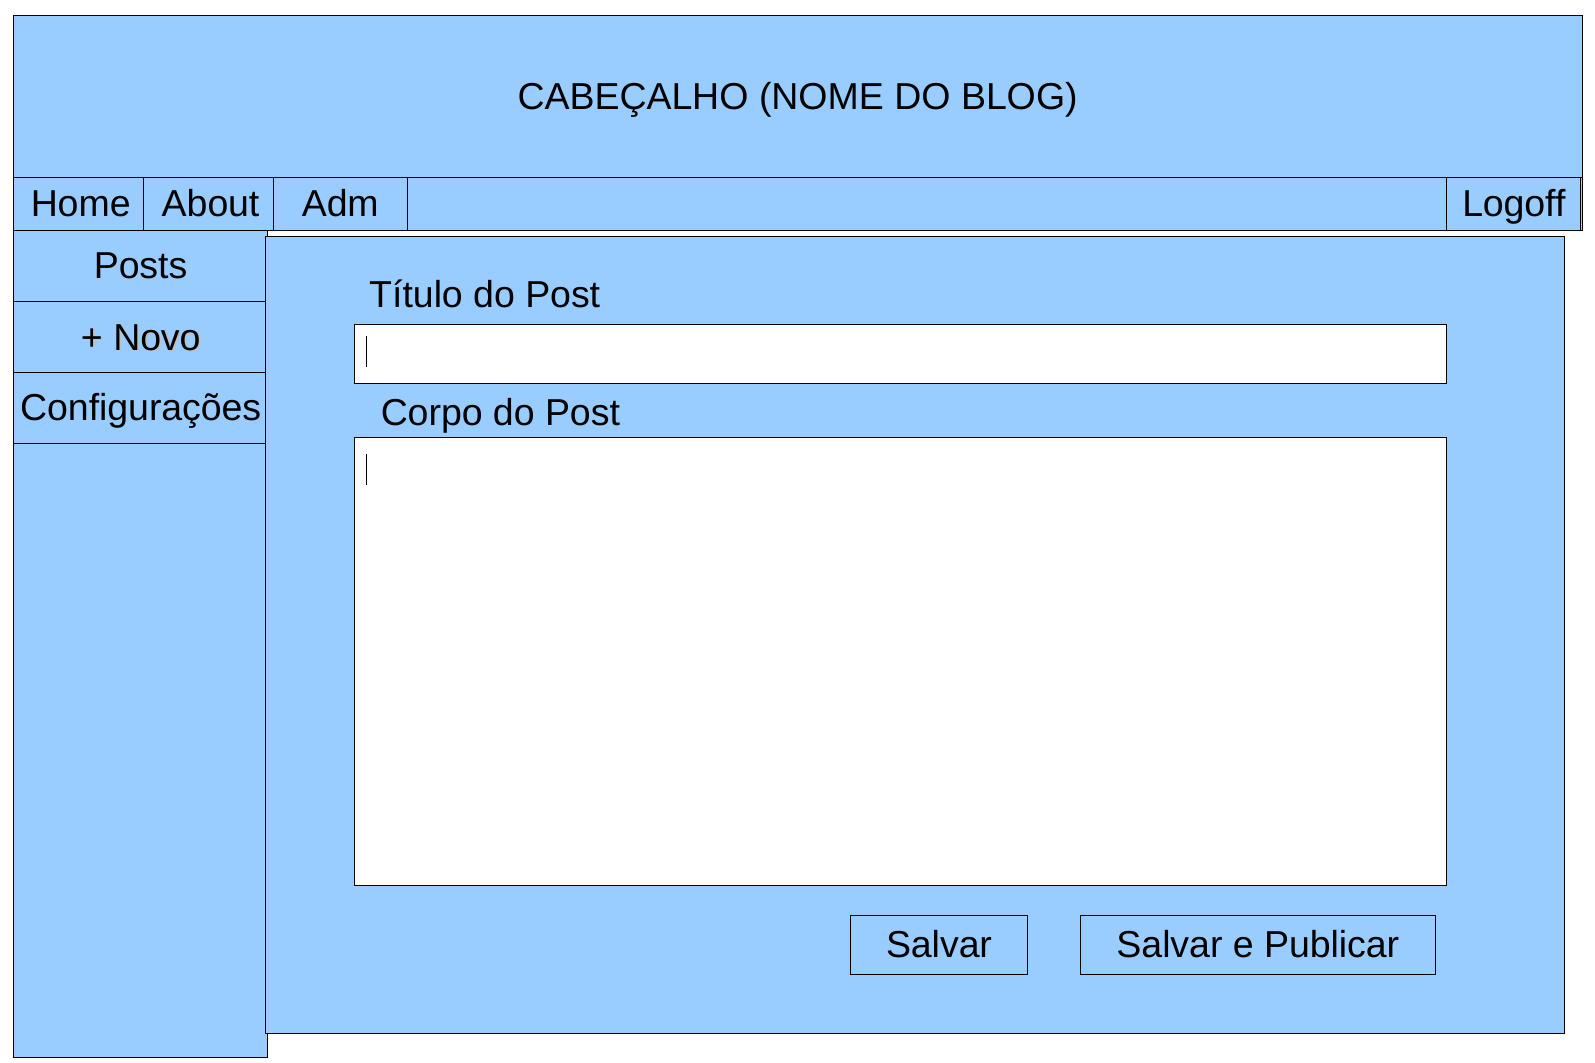

CABEÇALHO (NOME DO BLOG)
Logoff
Home
About
Adm
Posts
Título do Post
+ Novo
Configurações
Corpo do Post
Salvar
Salvar e Publicar